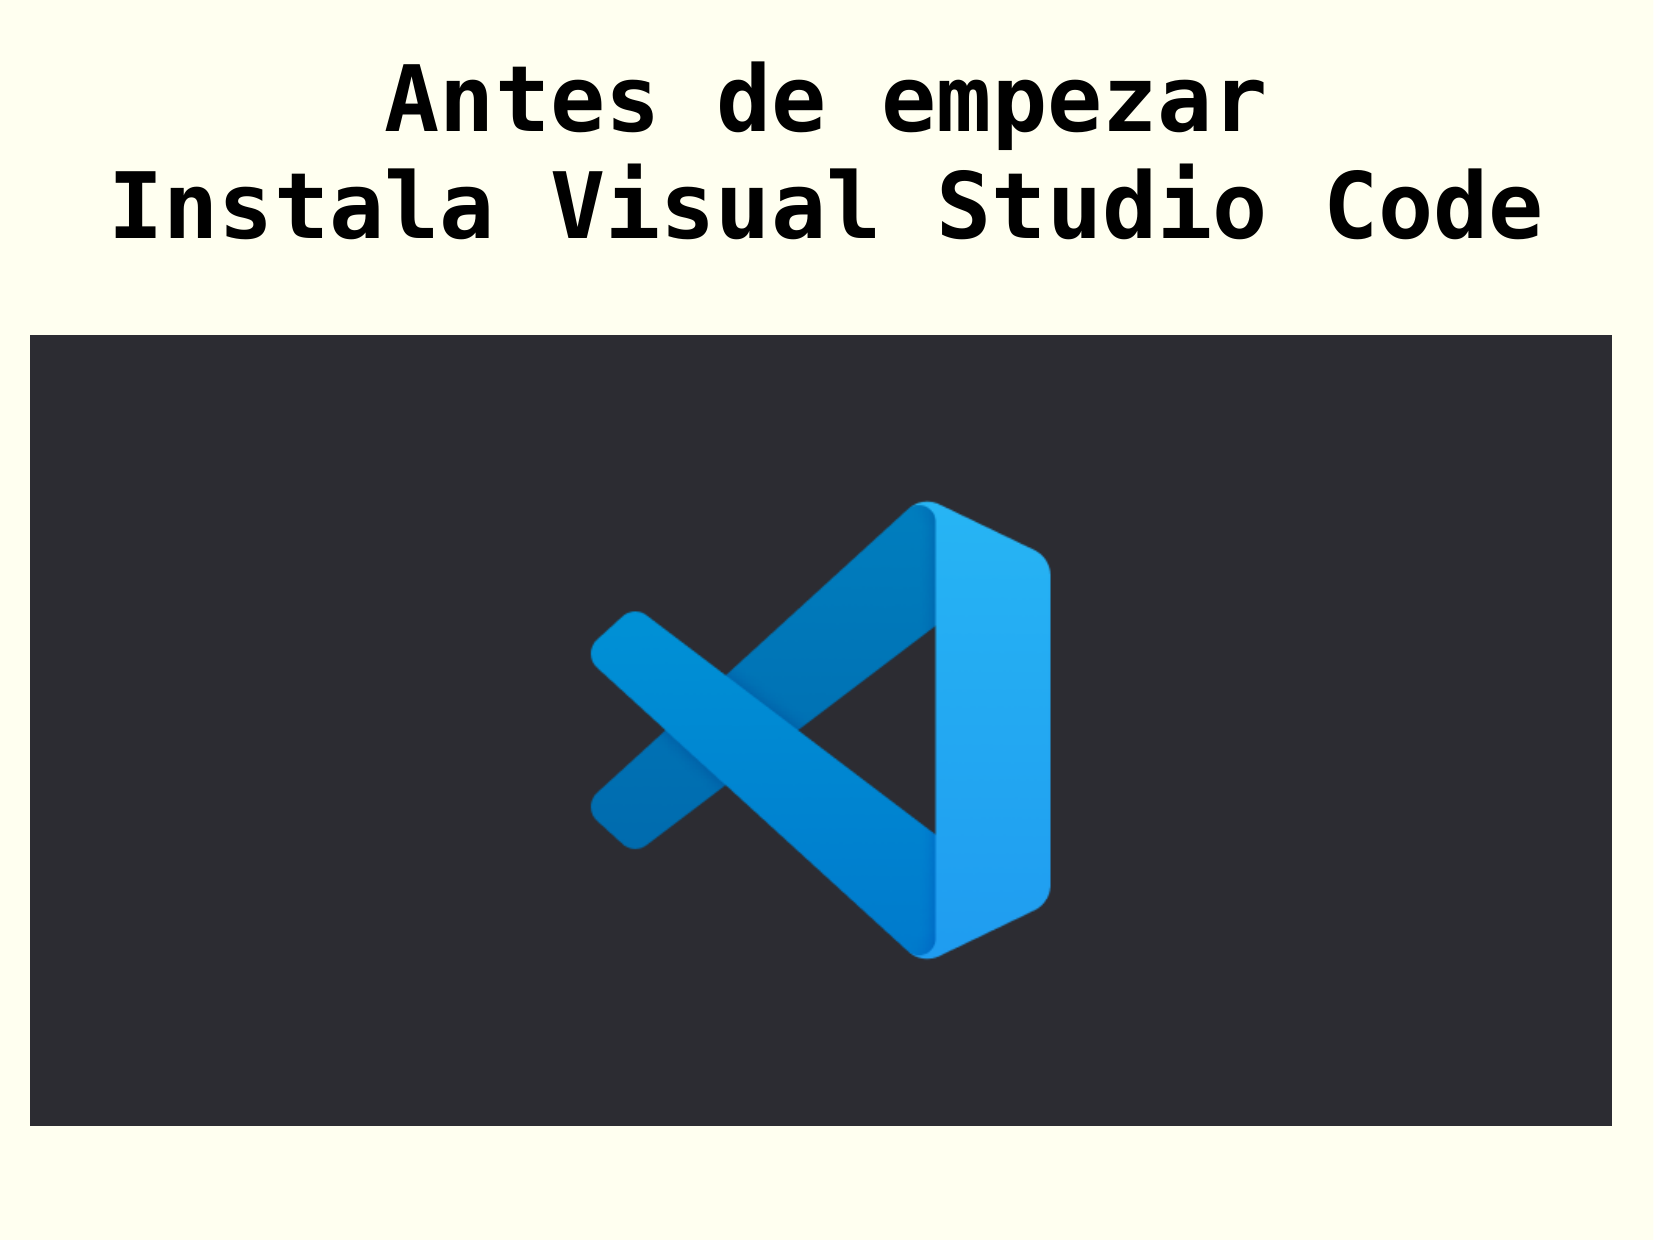

# Antes de empezar Instala Visual Studio Code